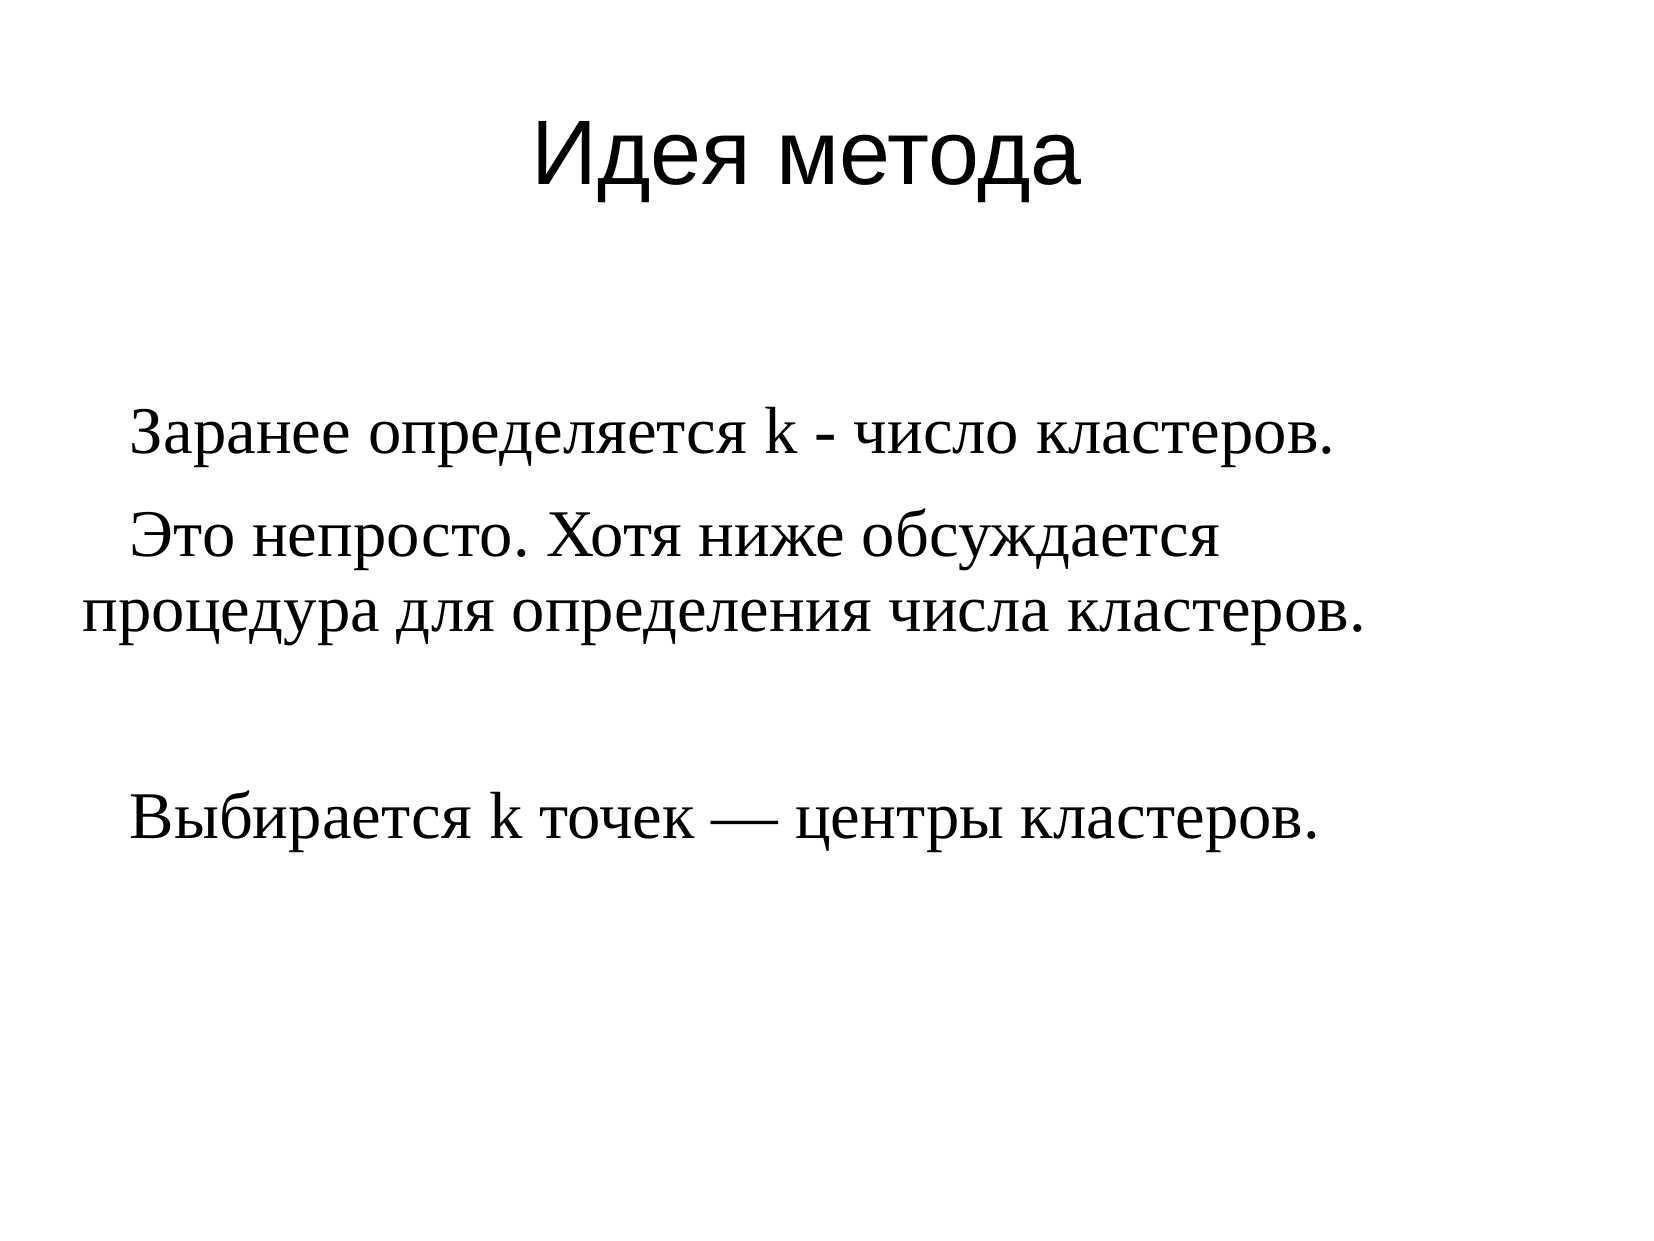

# Идея метода
Заранее определяется k - число кластеров.
Это непросто. Хотя ниже обсуждается процедура для определения числа кластеров.
Выбирается k точек — центры кластеров.